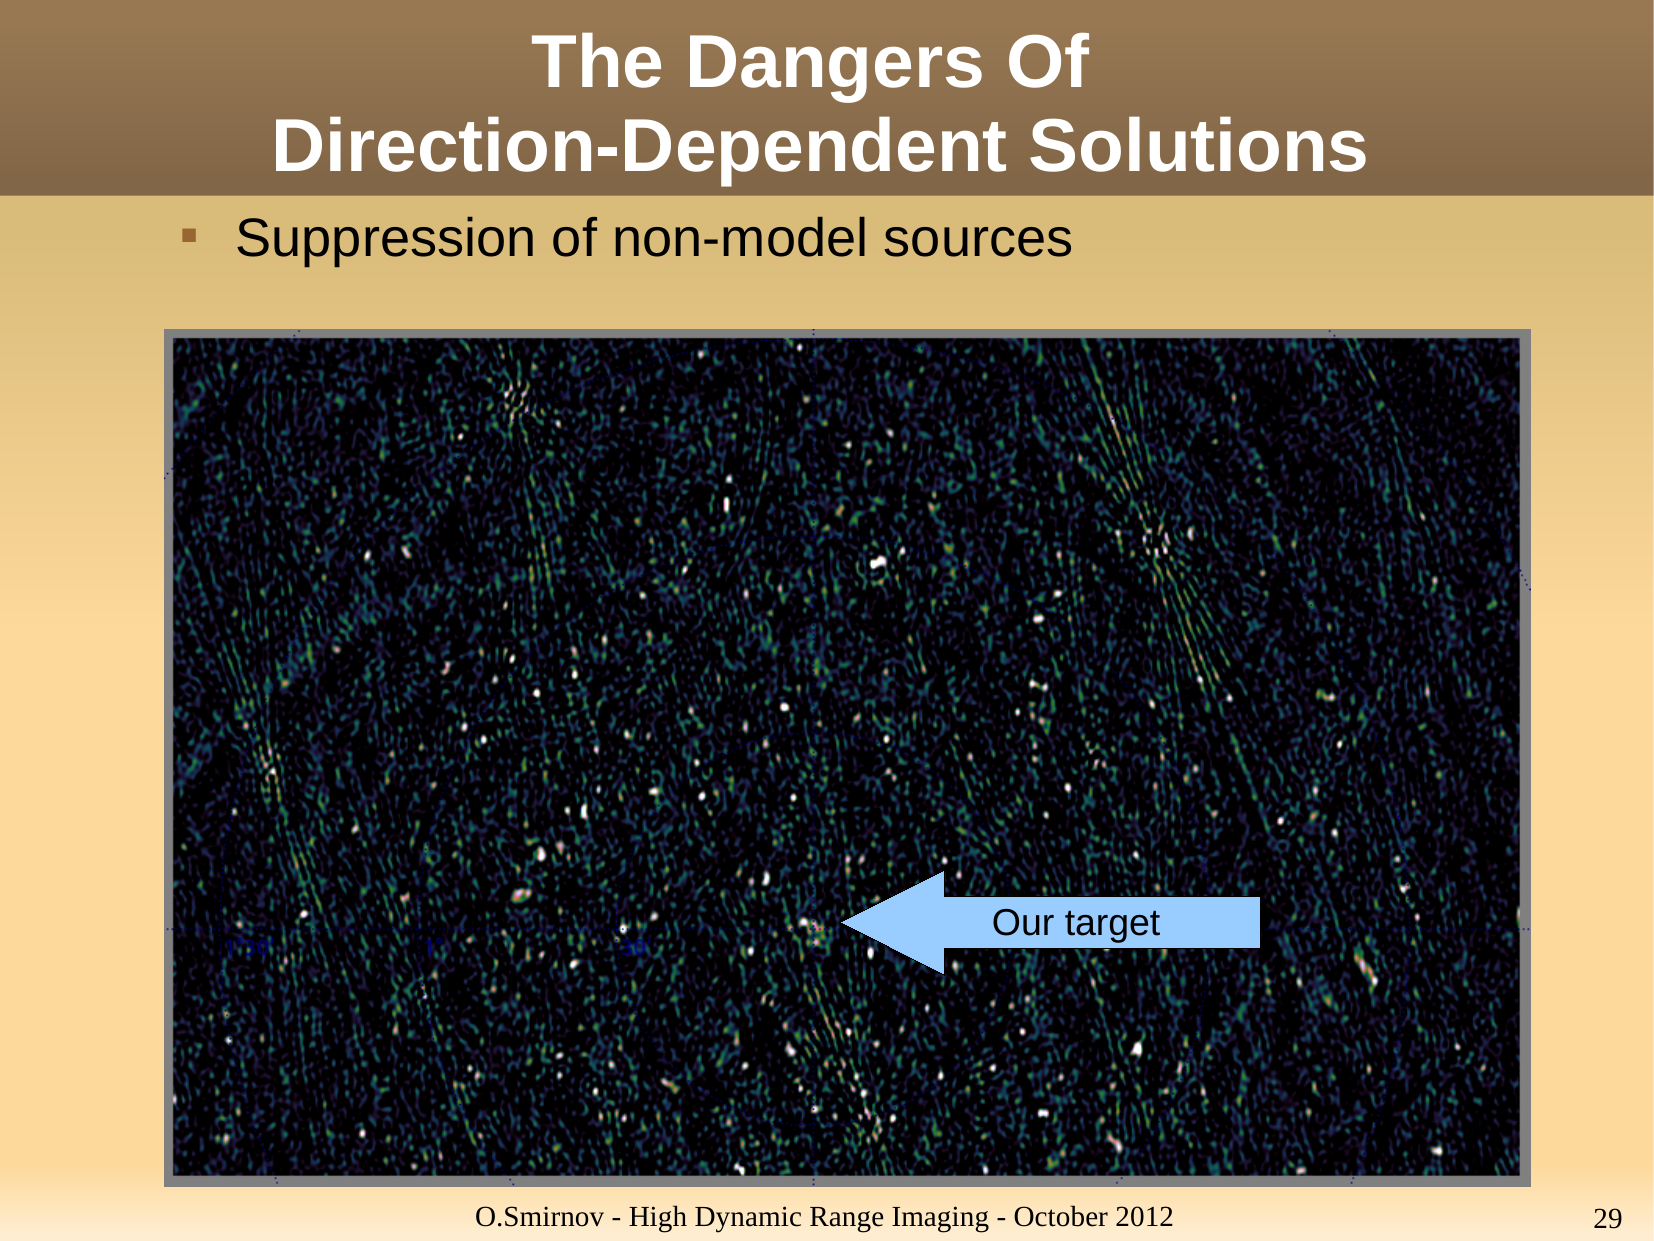

# The Dangers Of Direction-Dependent Solutions
Suppression of non-model sources
Our target
O.Smirnov - High Dynamic Range Imaging - October 2012
29